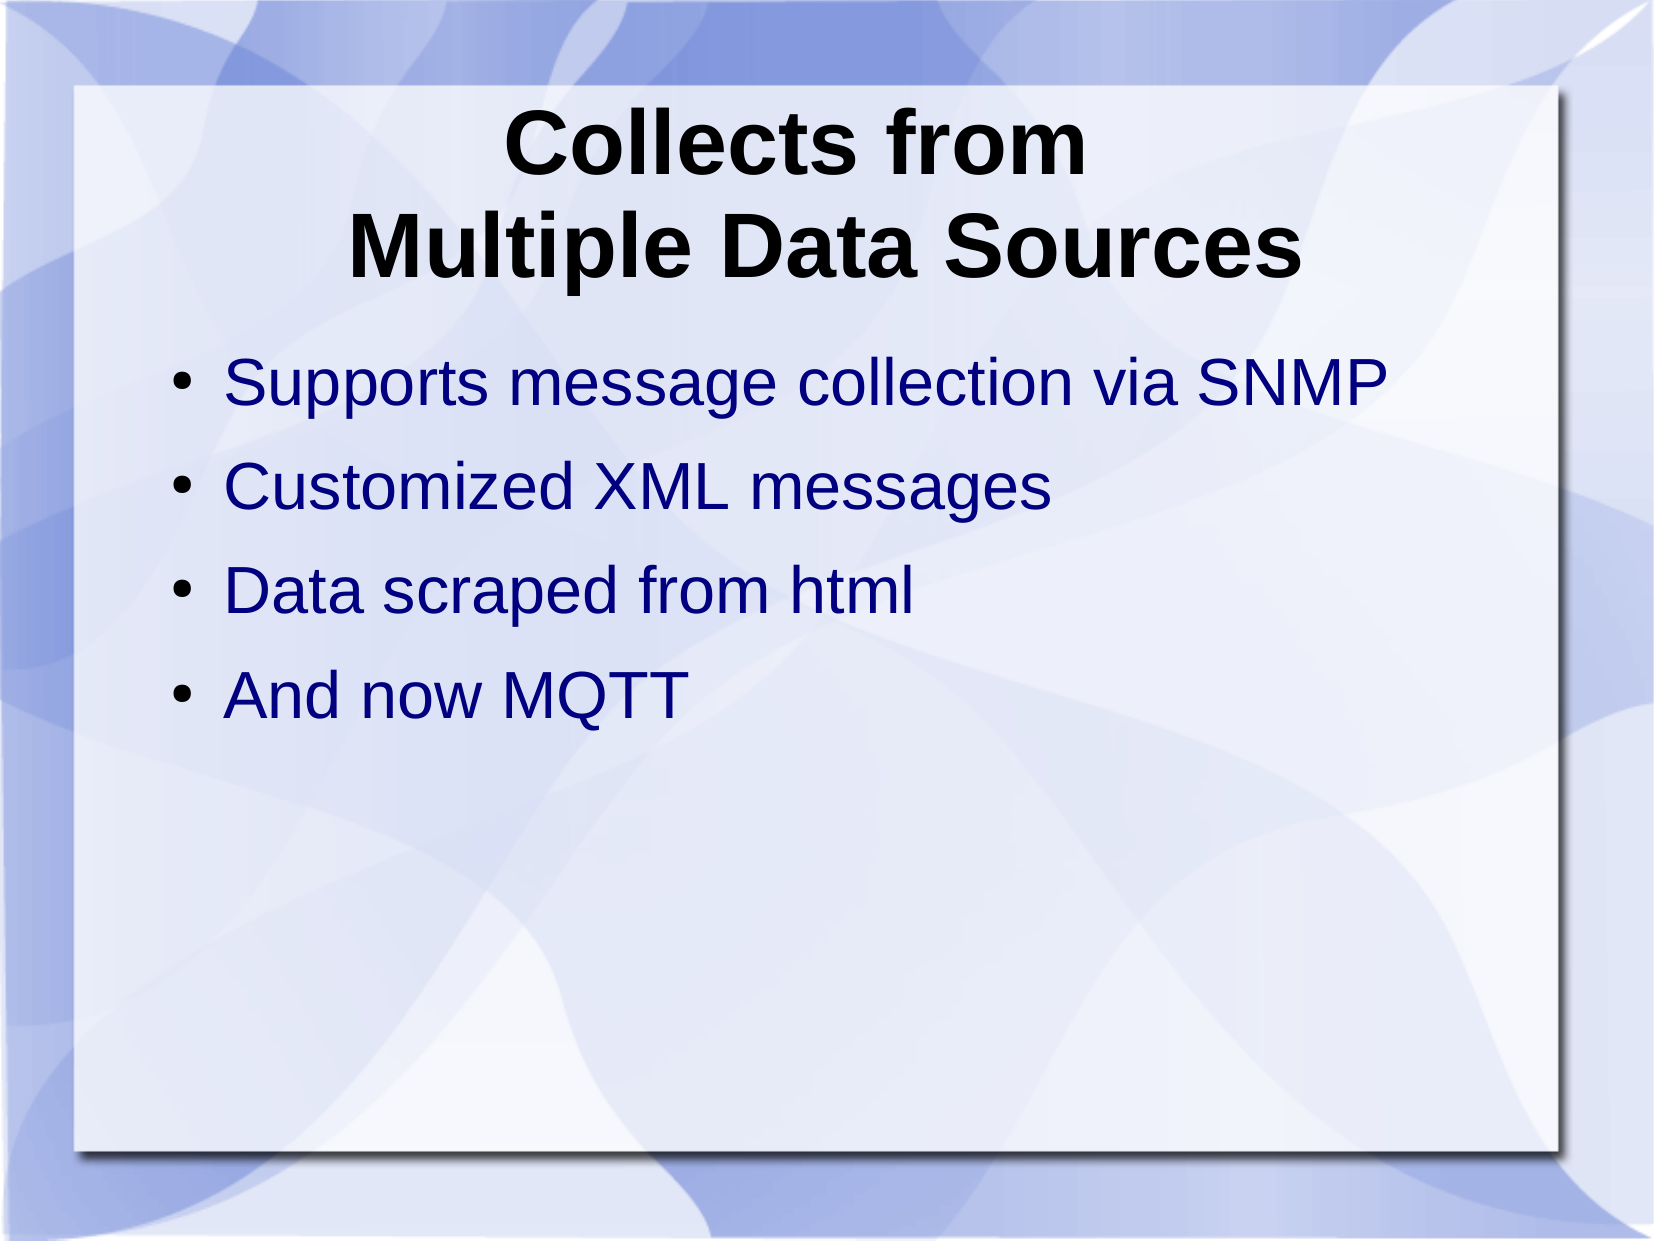

# Collects from Multiple Data Sources
Supports message collection via SNMP
Customized XML messages
Data scraped from html
And now MQTT